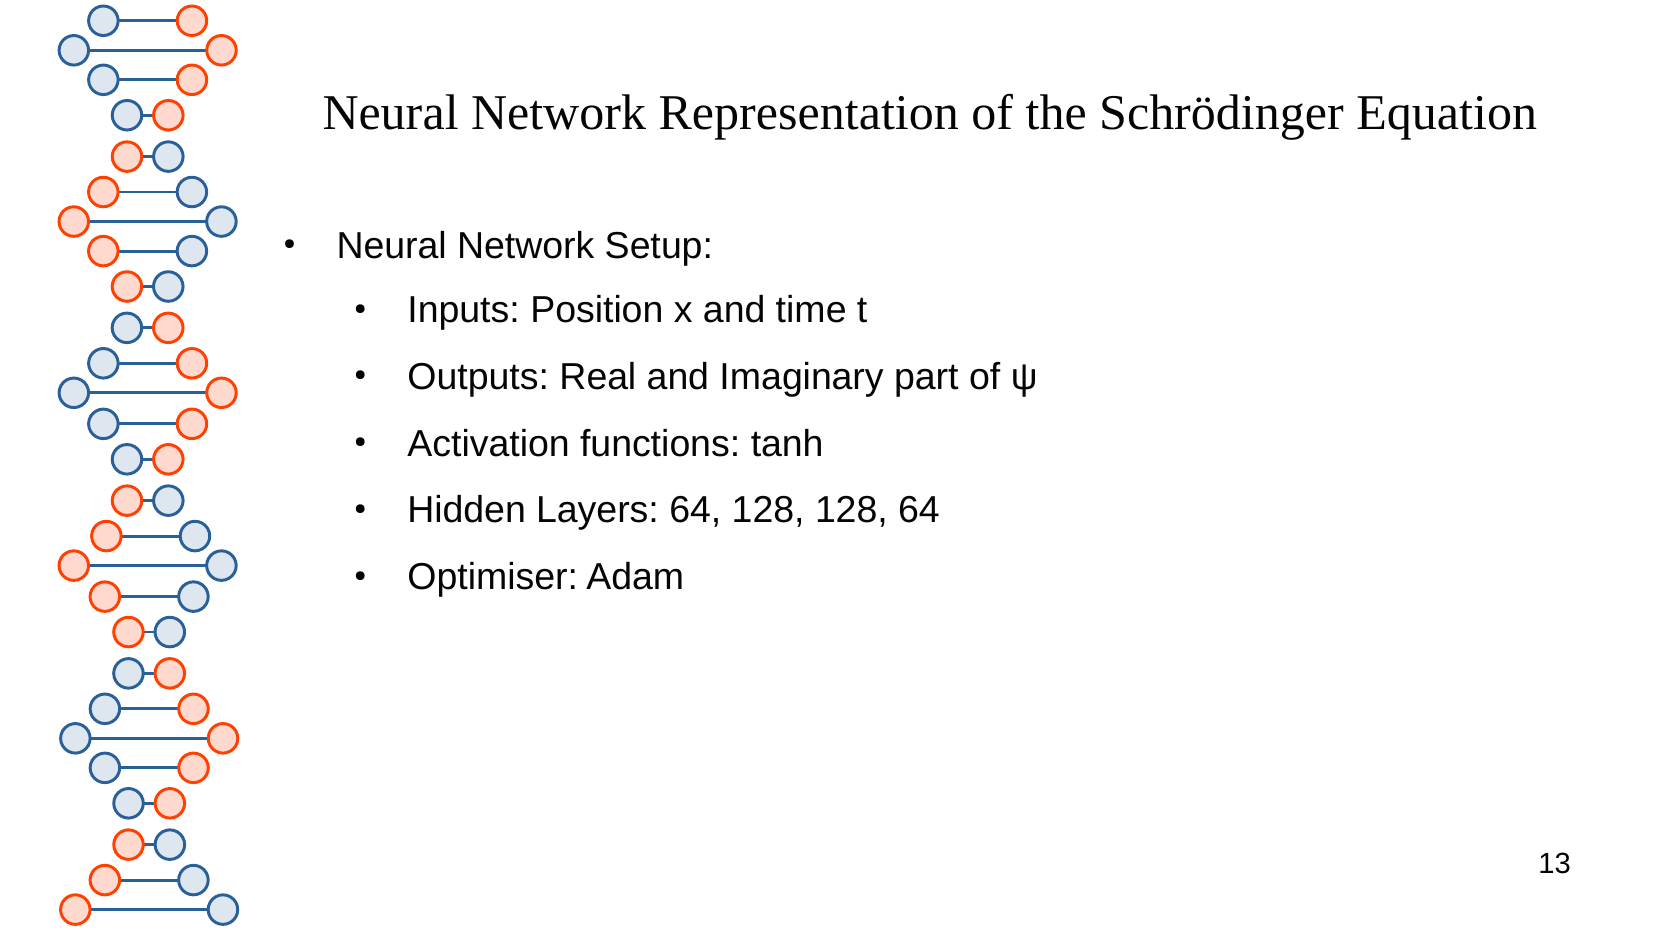

# Neural Network Representation of the Schrödinger Equation
Neural Network Setup:
Inputs: Position x and time t
Outputs: Real and Imaginary part of ψ
Activation functions: tanh
Hidden Layers: 64, 128, 128, 64
Optimiser: Adam
13